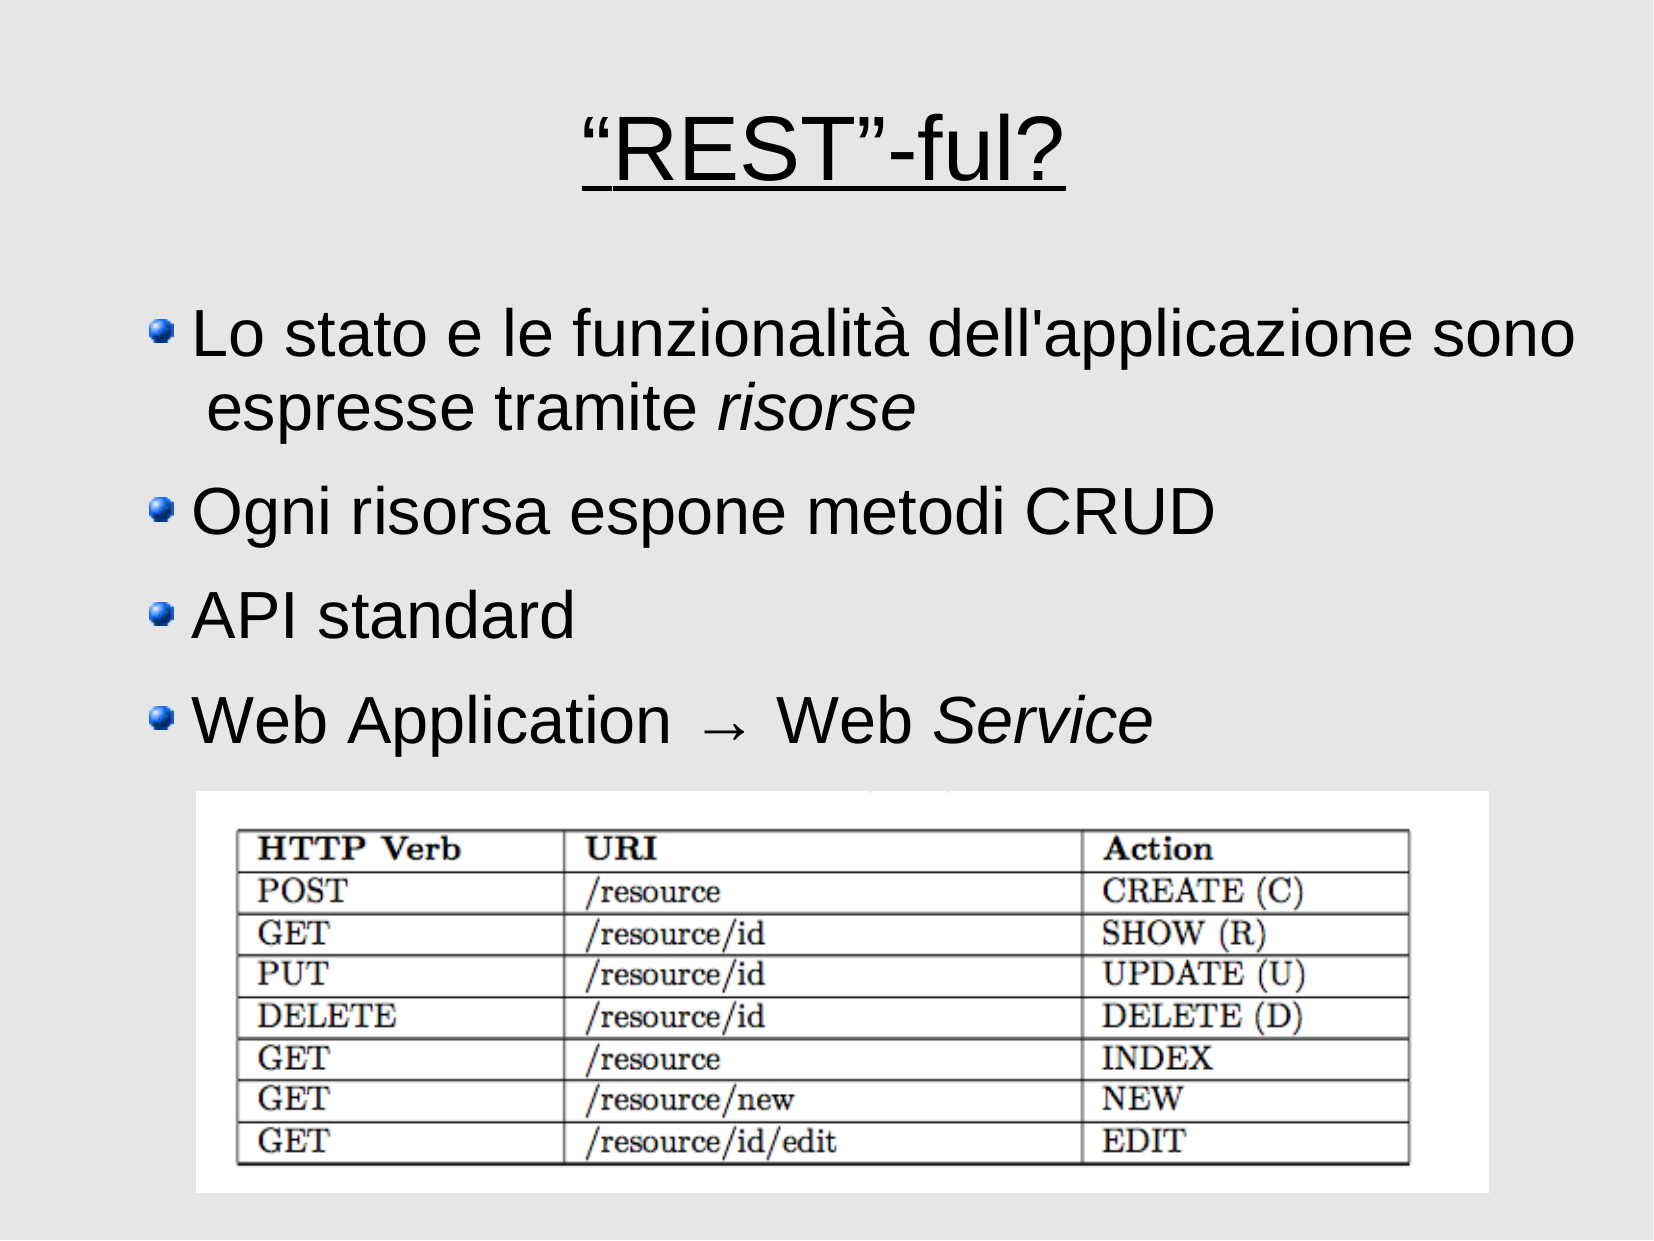

# “REST”-ful?
 Lo stato e le funzionalità dell'applicazione sono espresse tramite risorse
 Ogni risorsa espone metodi CRUD
 API standard
 Web Application → Web Service